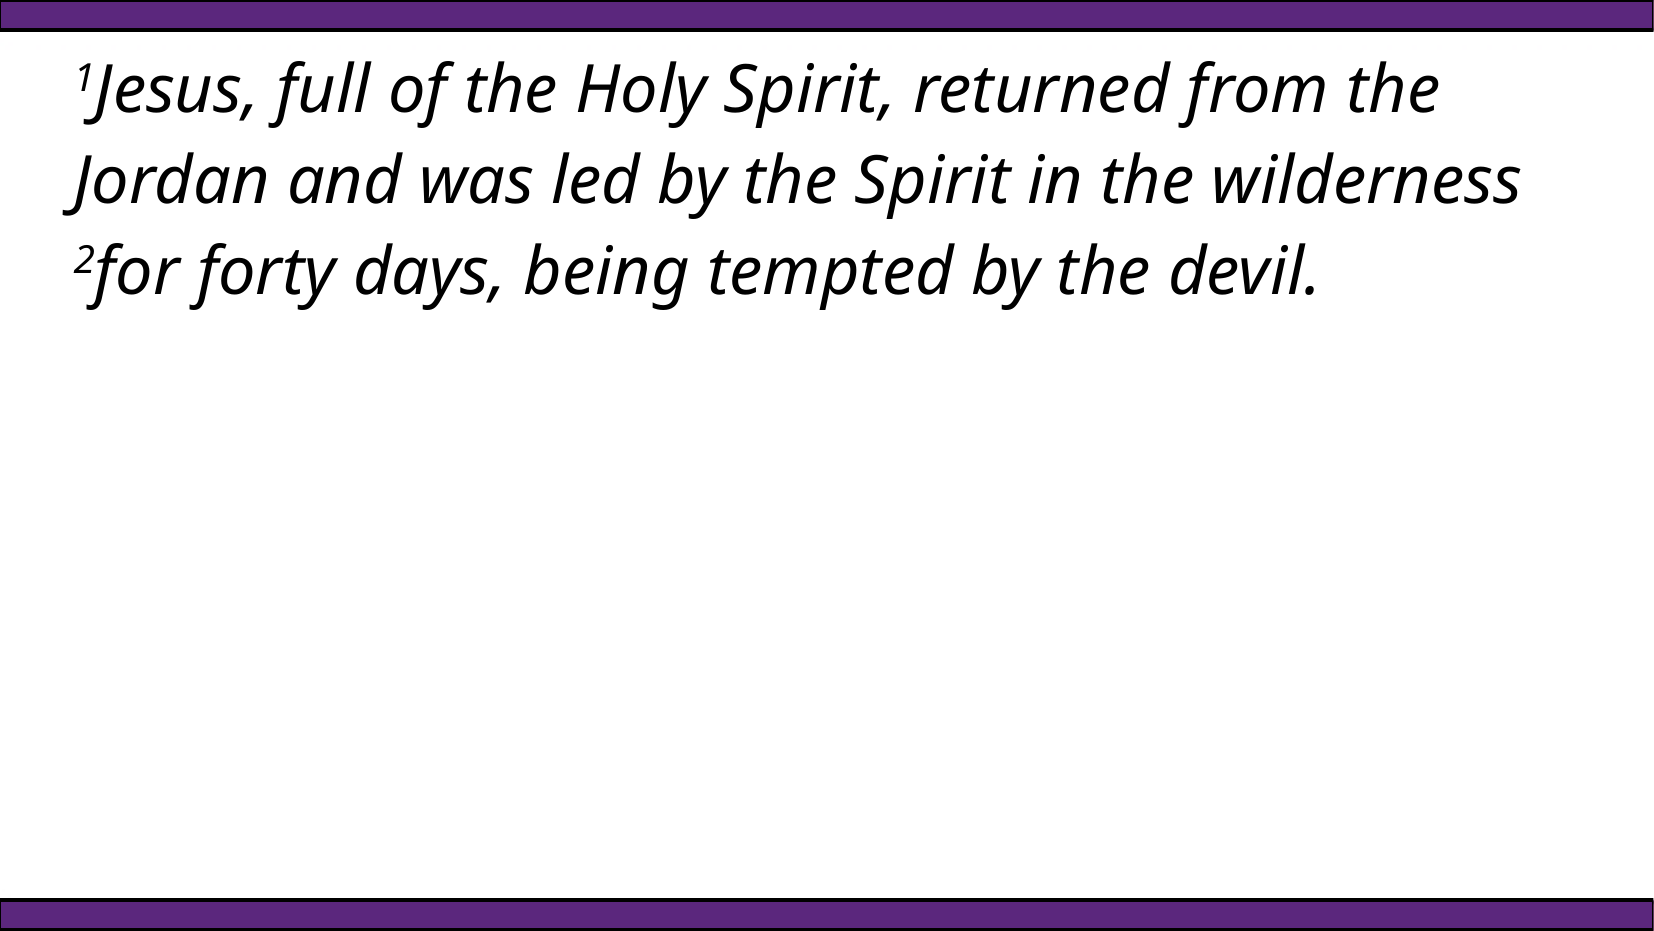

1Jesus, full of the Holy Spirit, returned from the Jordan and was led by the Spirit in the wilderness 2for forty days, being tempted by the devil.